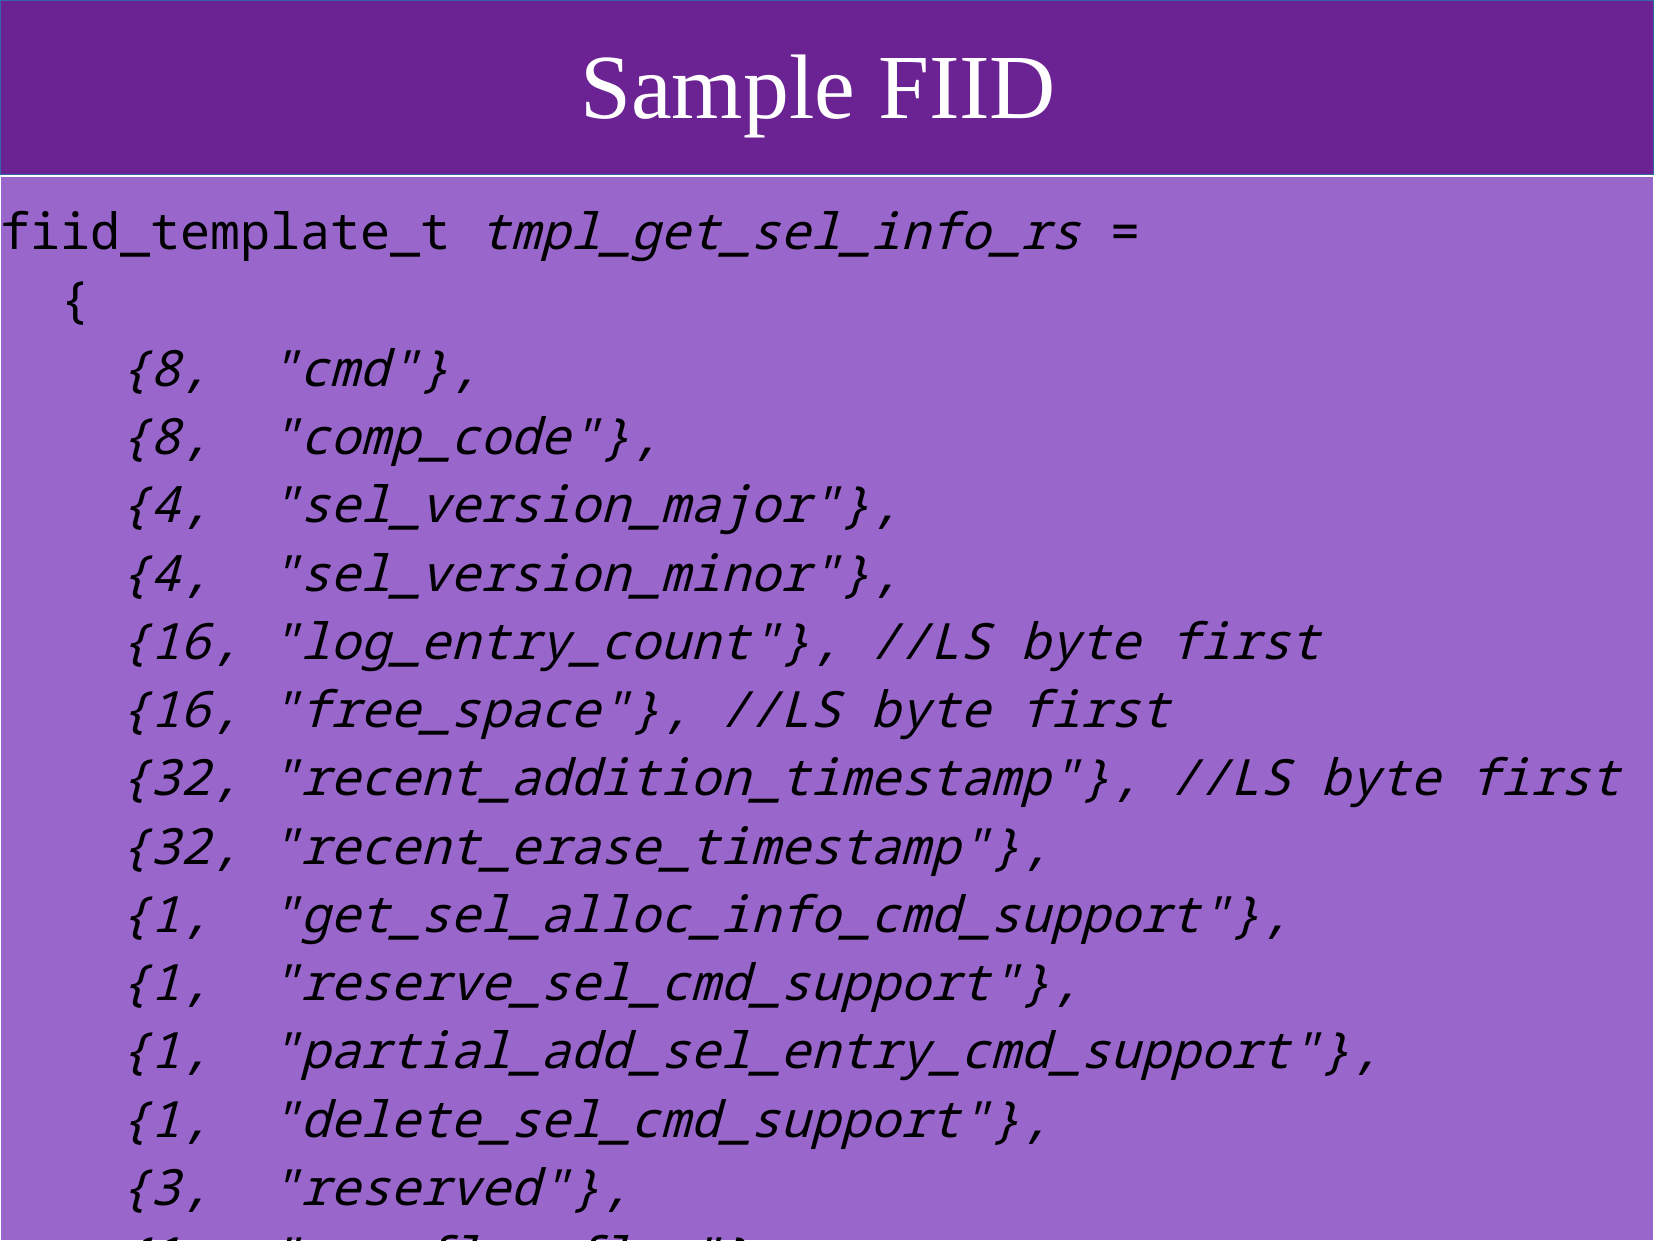

# Sample FIID
fiid_template_t tmpl_get_sel_info_rs =
 {
 {8, "cmd"},
 {8, "comp_code"},
 {4, "sel_version_major"},
 {4, "sel_version_minor"},
 {16, "log_entry_count"}, //LS byte first
 {16, "free_space"}, //LS byte first
 {32, "recent_addition_timestamp"}, //LS byte first
 {32, "recent_erase_timestamp"},
 {1, "get_sel_alloc_info_cmd_support"},
 {1, "reserve_sel_cmd_support"},
 {1, "partial_add_sel_entry_cmd_support"},
 {1, "delete_sel_cmd_support"},
 {3, "reserved"},
 {1, "overflow_flag"},
 {0, ""}
 };